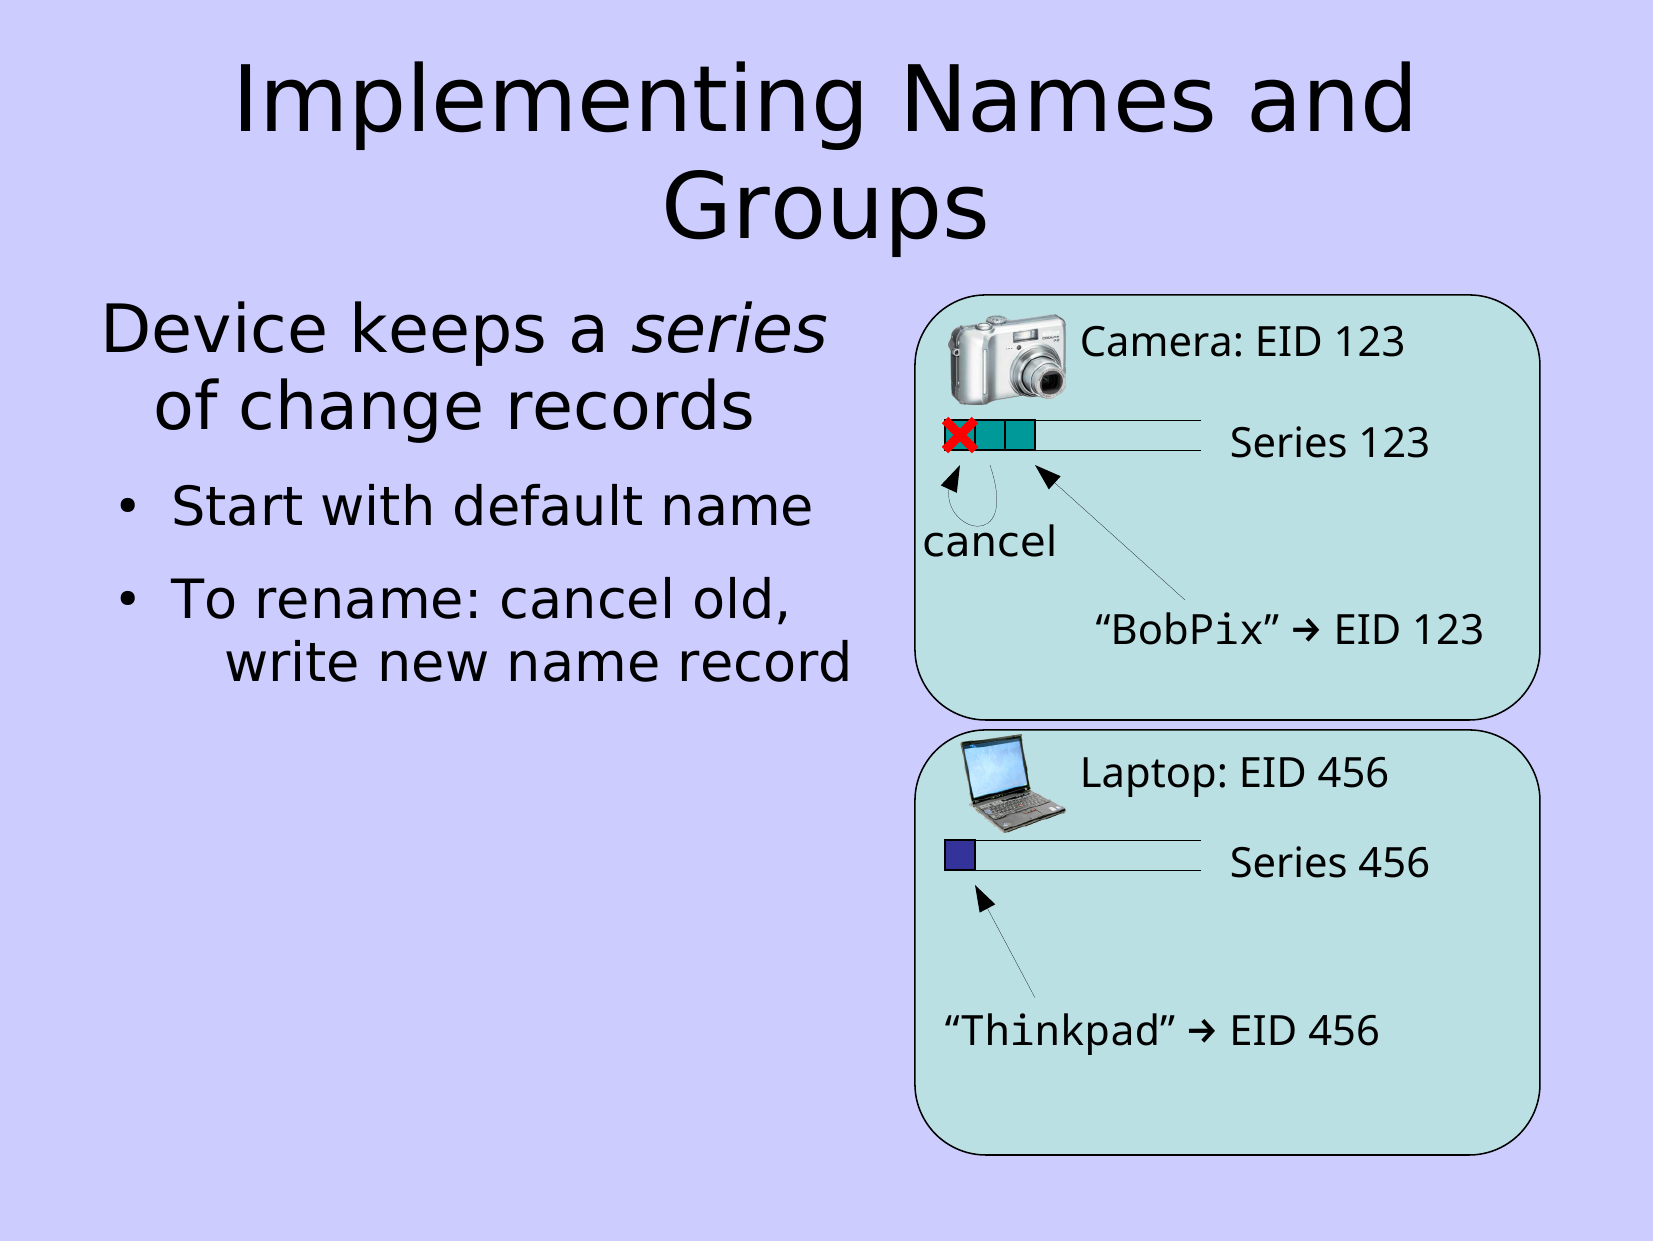

# Implementing Names and Groups
Device keeps a series
of change records
Start with default name
To rename: cancel old,
write new name record
Camera: EID 123
Series 123
cancel
“BobPix” → EID 123
Laptop: EID 456
Series 456
“Thinkpad” → EID 456